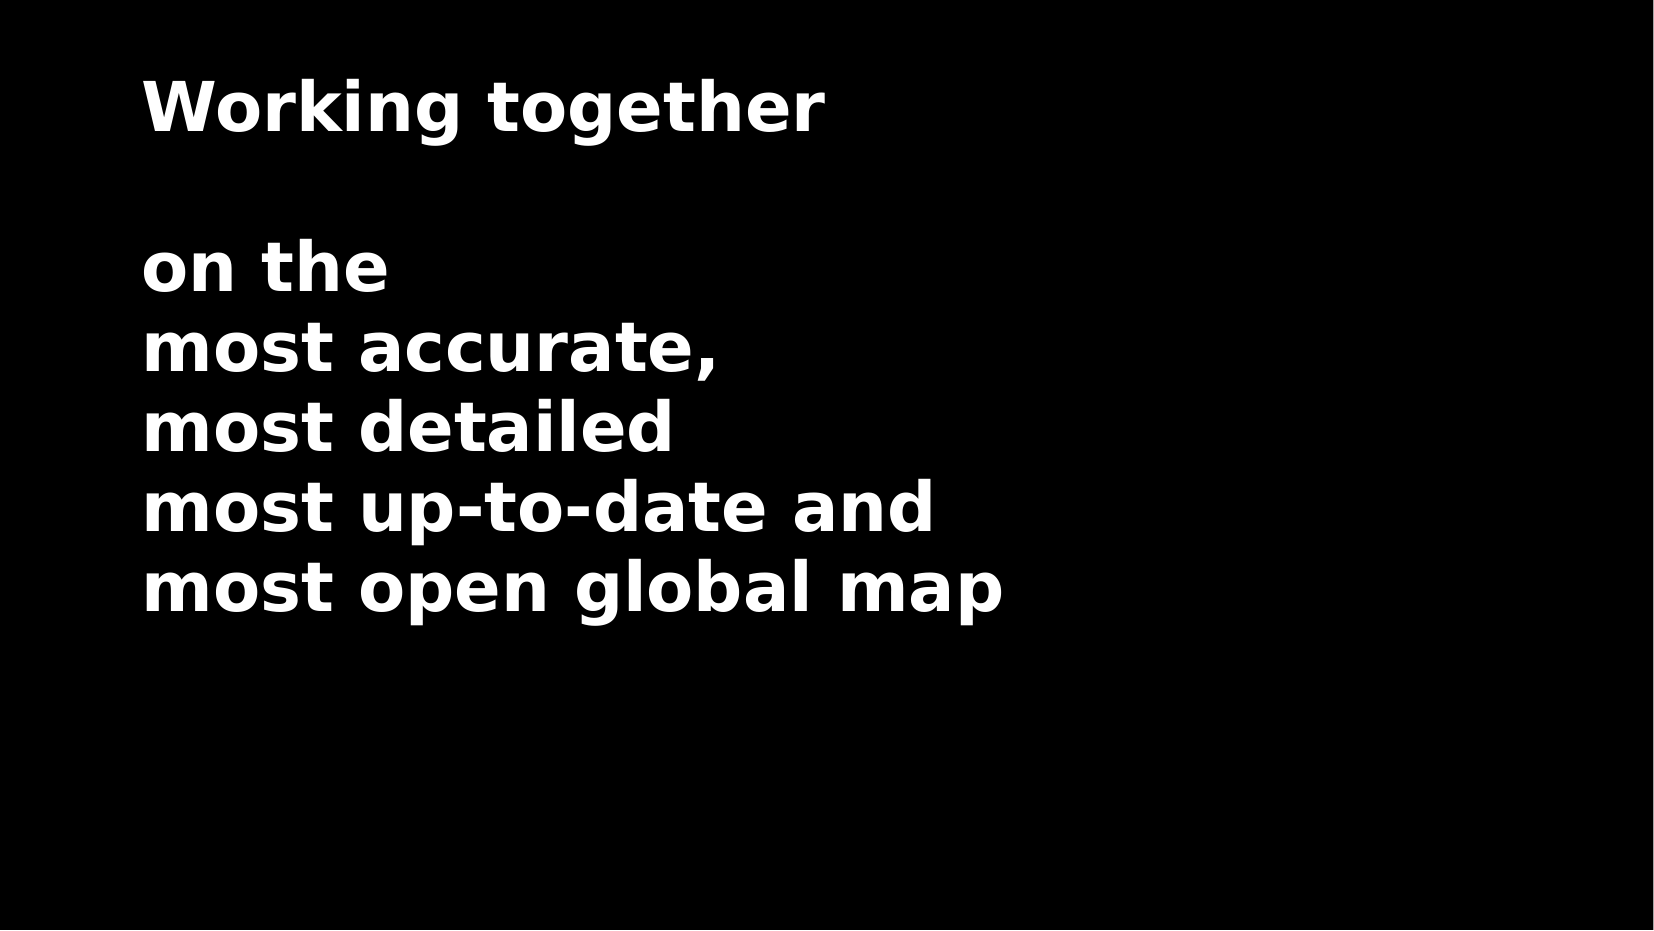

# Working together on the most accurate, most detailed most up-to-date and most open global map